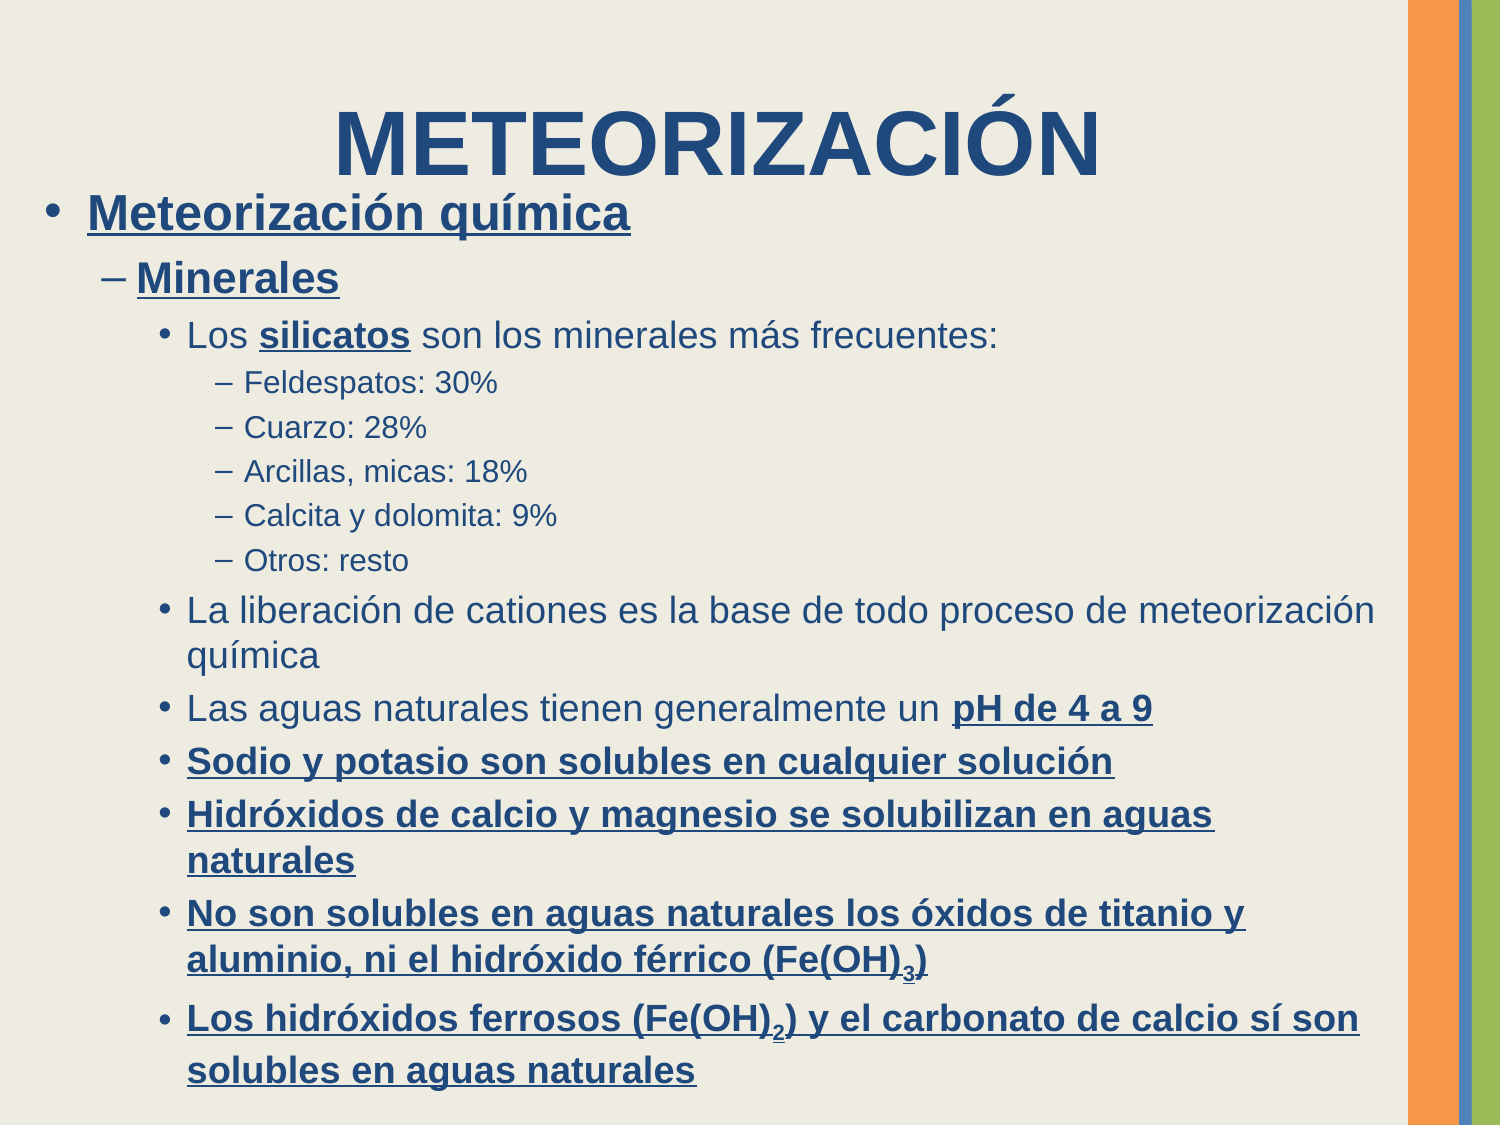

# meteorización
Meteorización química
Minerales
Los silicatos son los minerales más frecuentes:
Feldespatos: 30%
Cuarzo: 28%
Arcillas, micas: 18%
Calcita y dolomita: 9%
Otros: resto
La liberación de cationes es la base de todo proceso de meteorización química
Las aguas naturales tienen generalmente un pH de 4 a 9
Sodio y potasio son solubles en cualquier solución
Hidróxidos de calcio y magnesio se solubilizan en aguas naturales
No son solubles en aguas naturales los óxidos de titanio y aluminio, ni el hidróxido férrico (Fe(OH)3)
Los hidróxidos ferrosos (Fe(OH)2) y el carbonato de calcio sí son solubles en aguas naturales